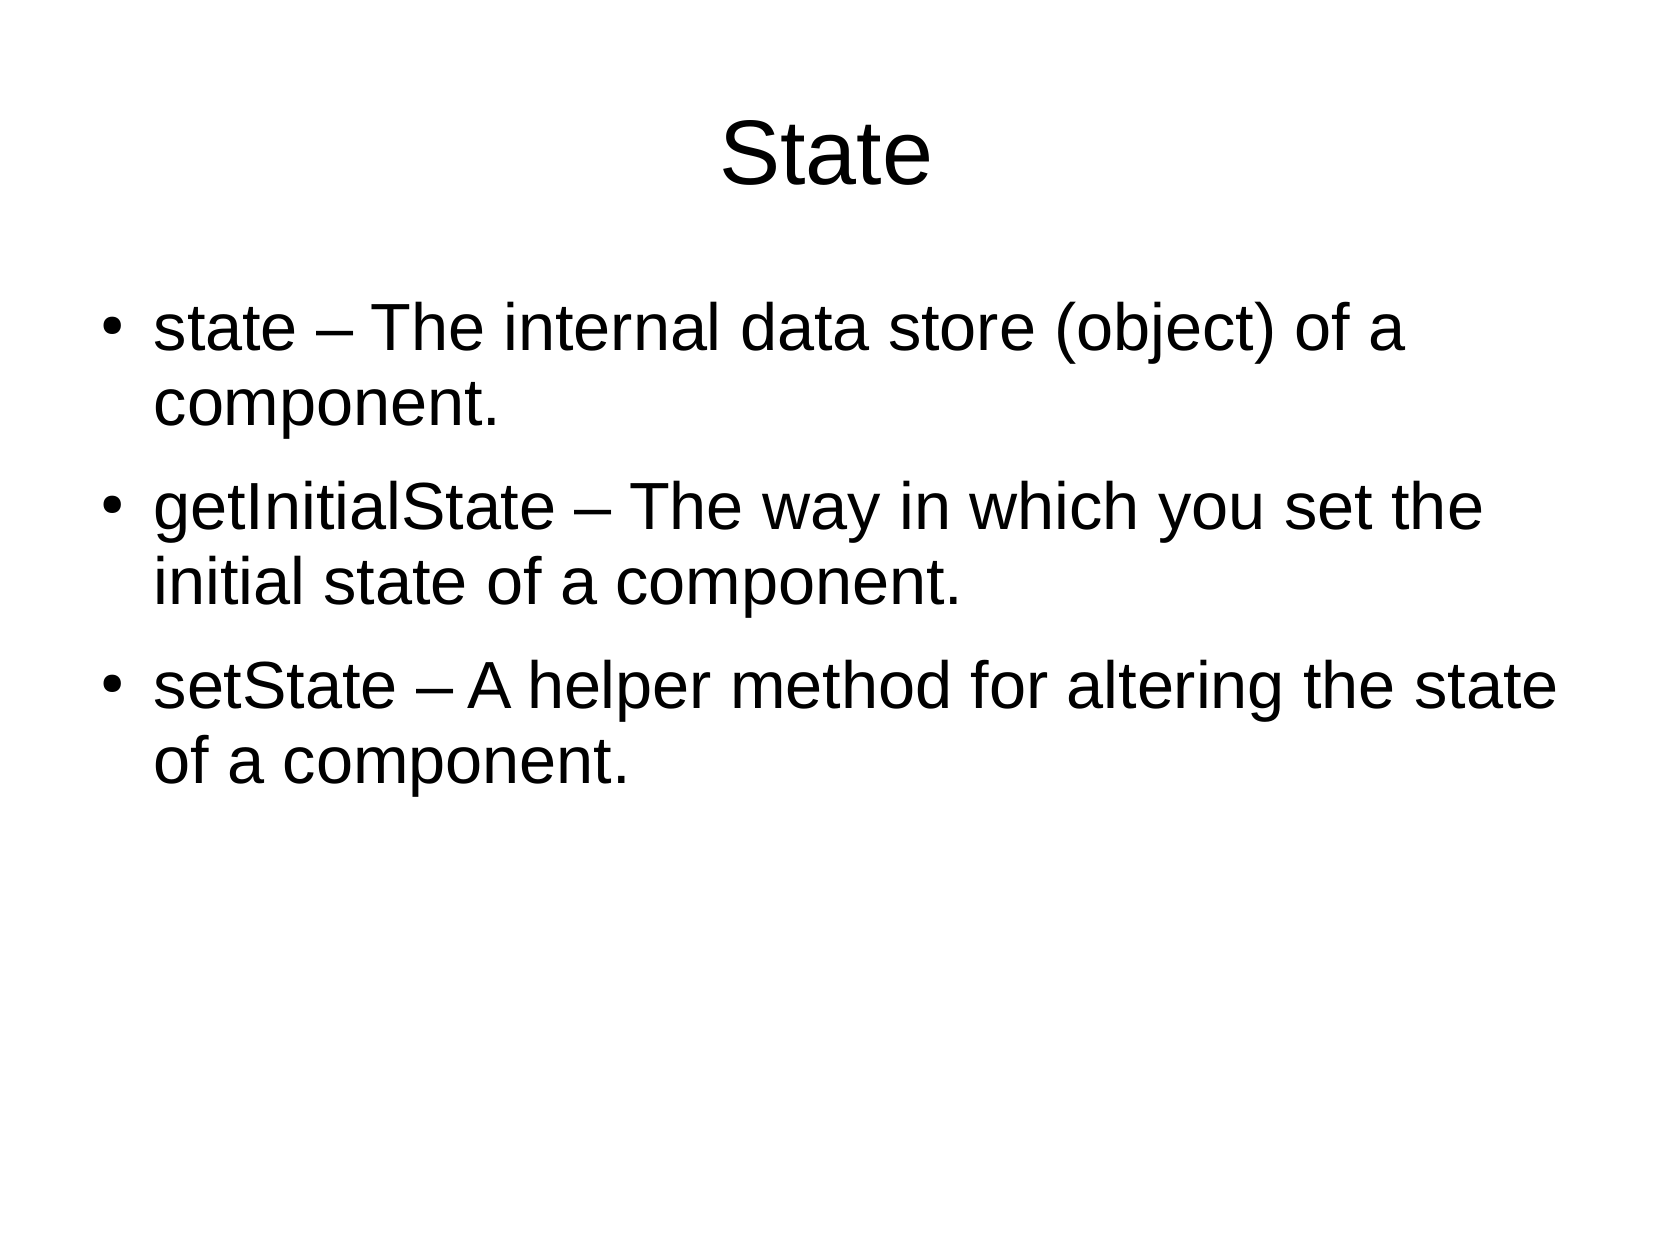

# State
state – The internal data store (object) of a component.
getInitialState – The way in which you set the initial state of a component.
setState – A helper method for altering the state of a component.